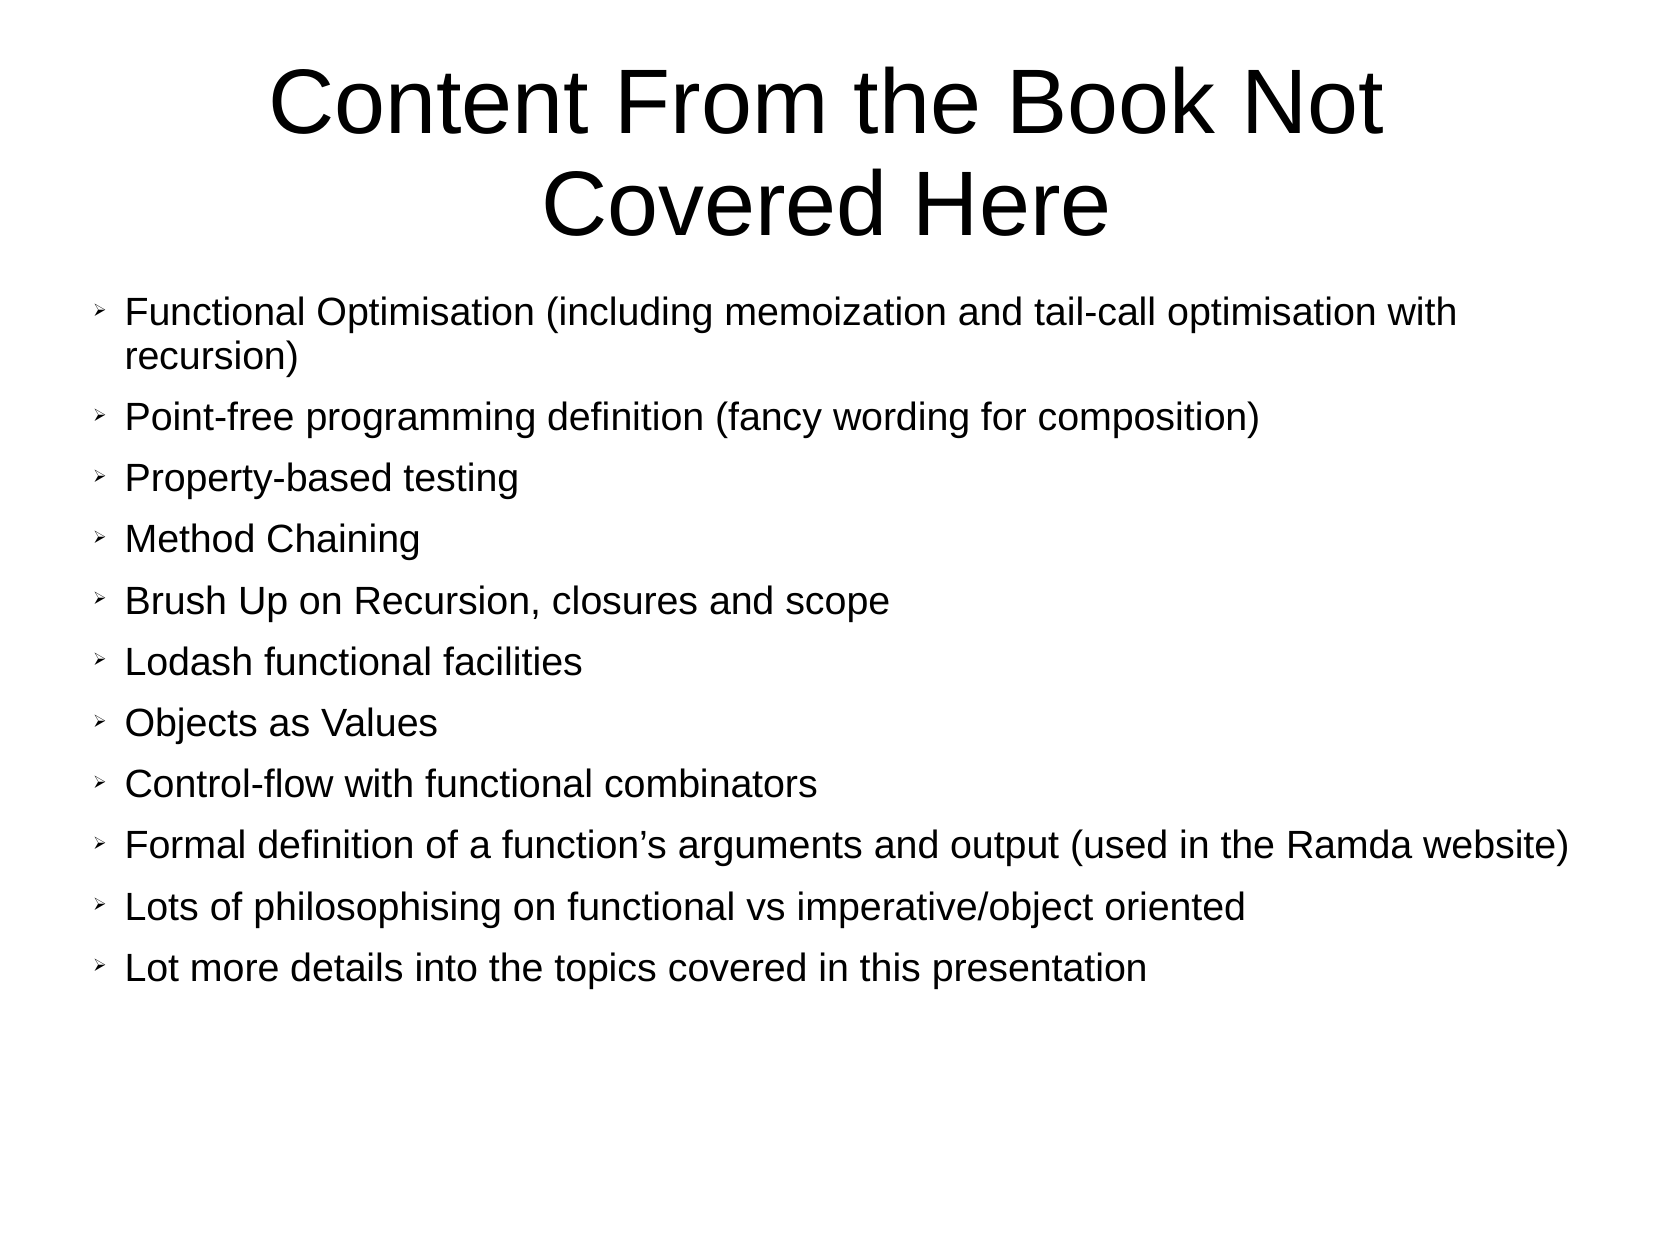

# Content From the Book Not Covered Here
Functional Optimisation (including memoization and tail-call optimisation with recursion)
Point-free programming definition (fancy wording for composition)
Property-based testing
Method Chaining
Brush Up on Recursion, closures and scope
Lodash functional facilities
Objects as Values
Control-flow with functional combinators
Formal definition of a function’s arguments and output (used in the Ramda website)
Lots of philosophising on functional vs imperative/object oriented
Lot more details into the topics covered in this presentation